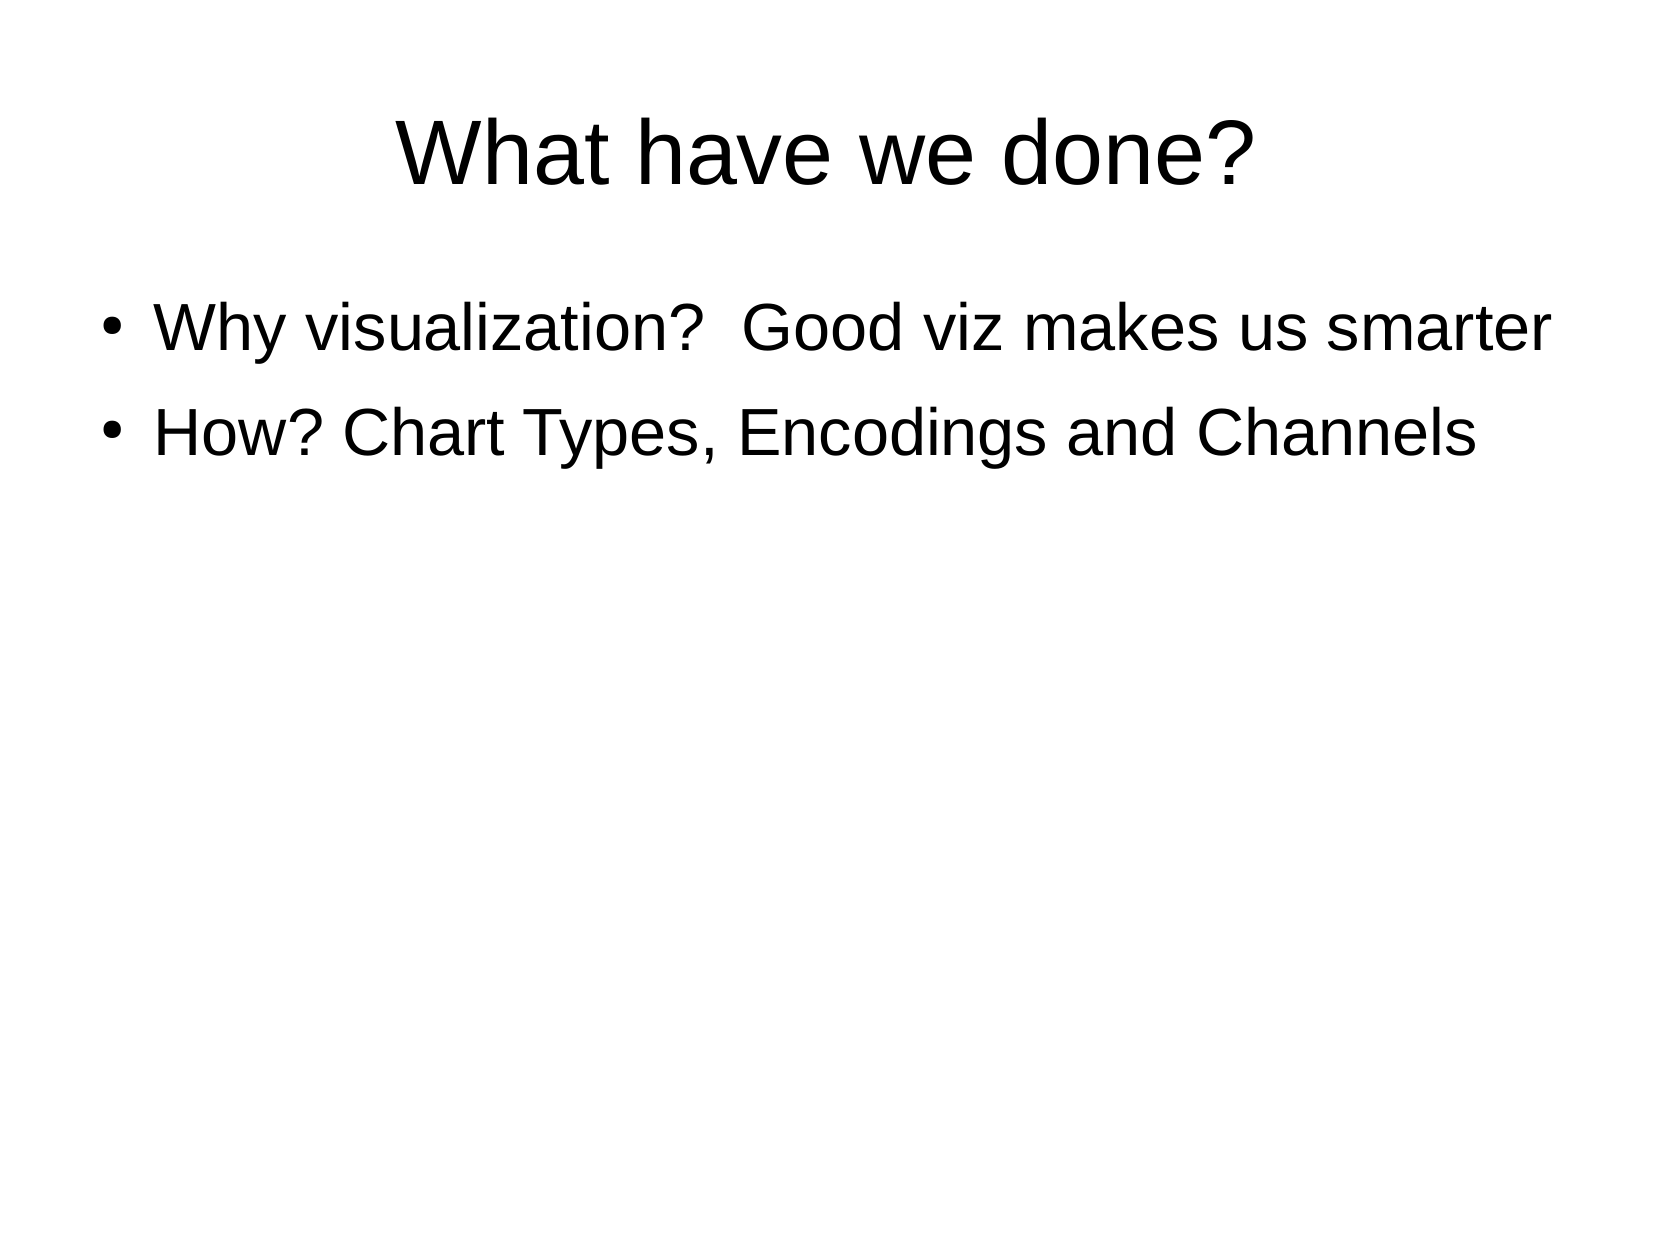

# What have we done?
Why visualization? Good viz makes us smarter
How? Chart Types, Encodings and Channels